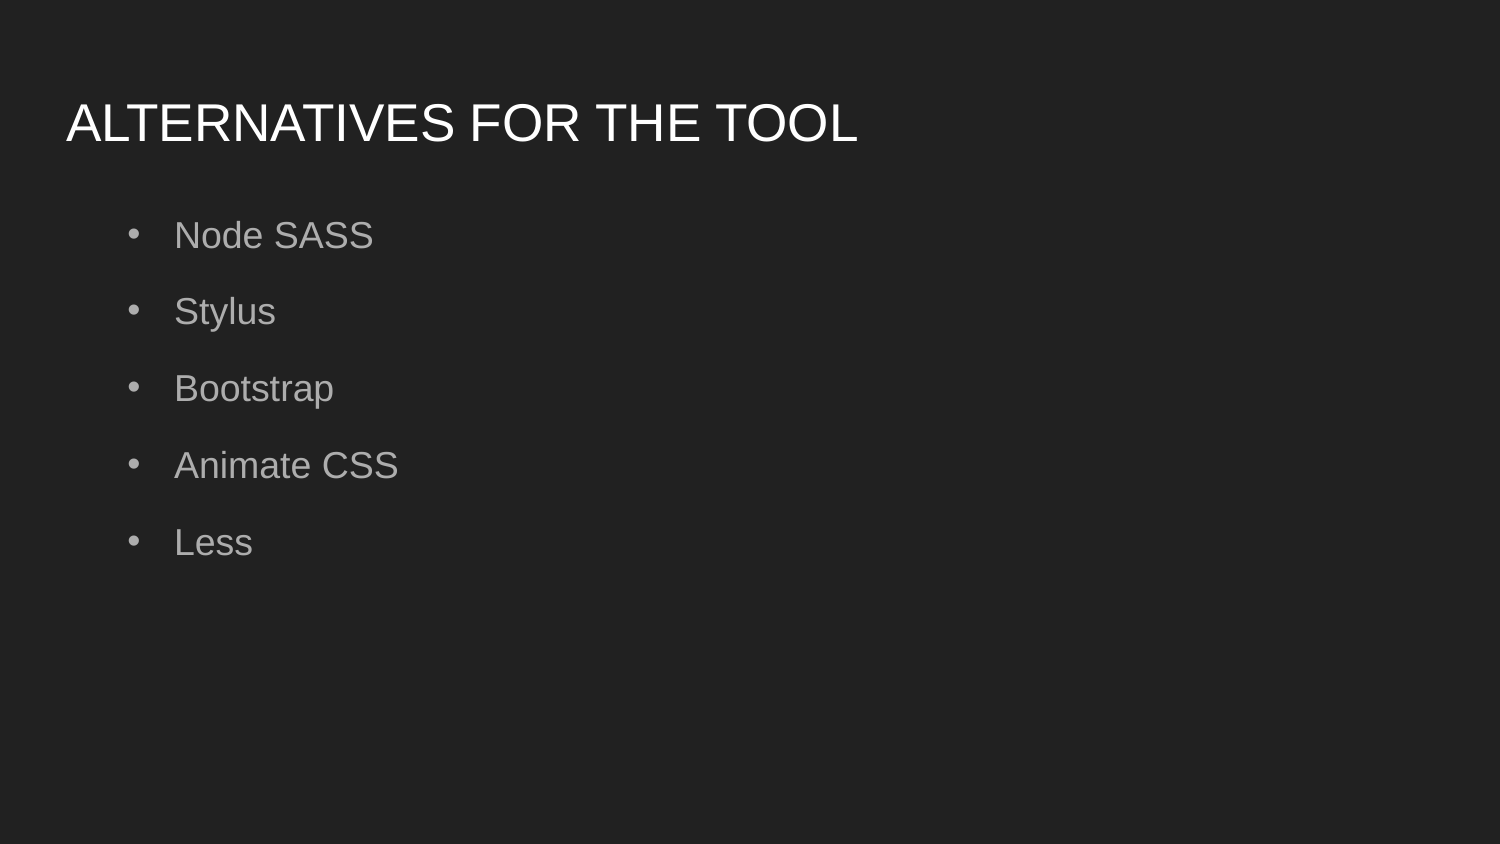

# ALTERNATIVES FOR THE TOOL
Node SASS
Stylus
Bootstrap
Animate CSS
Less